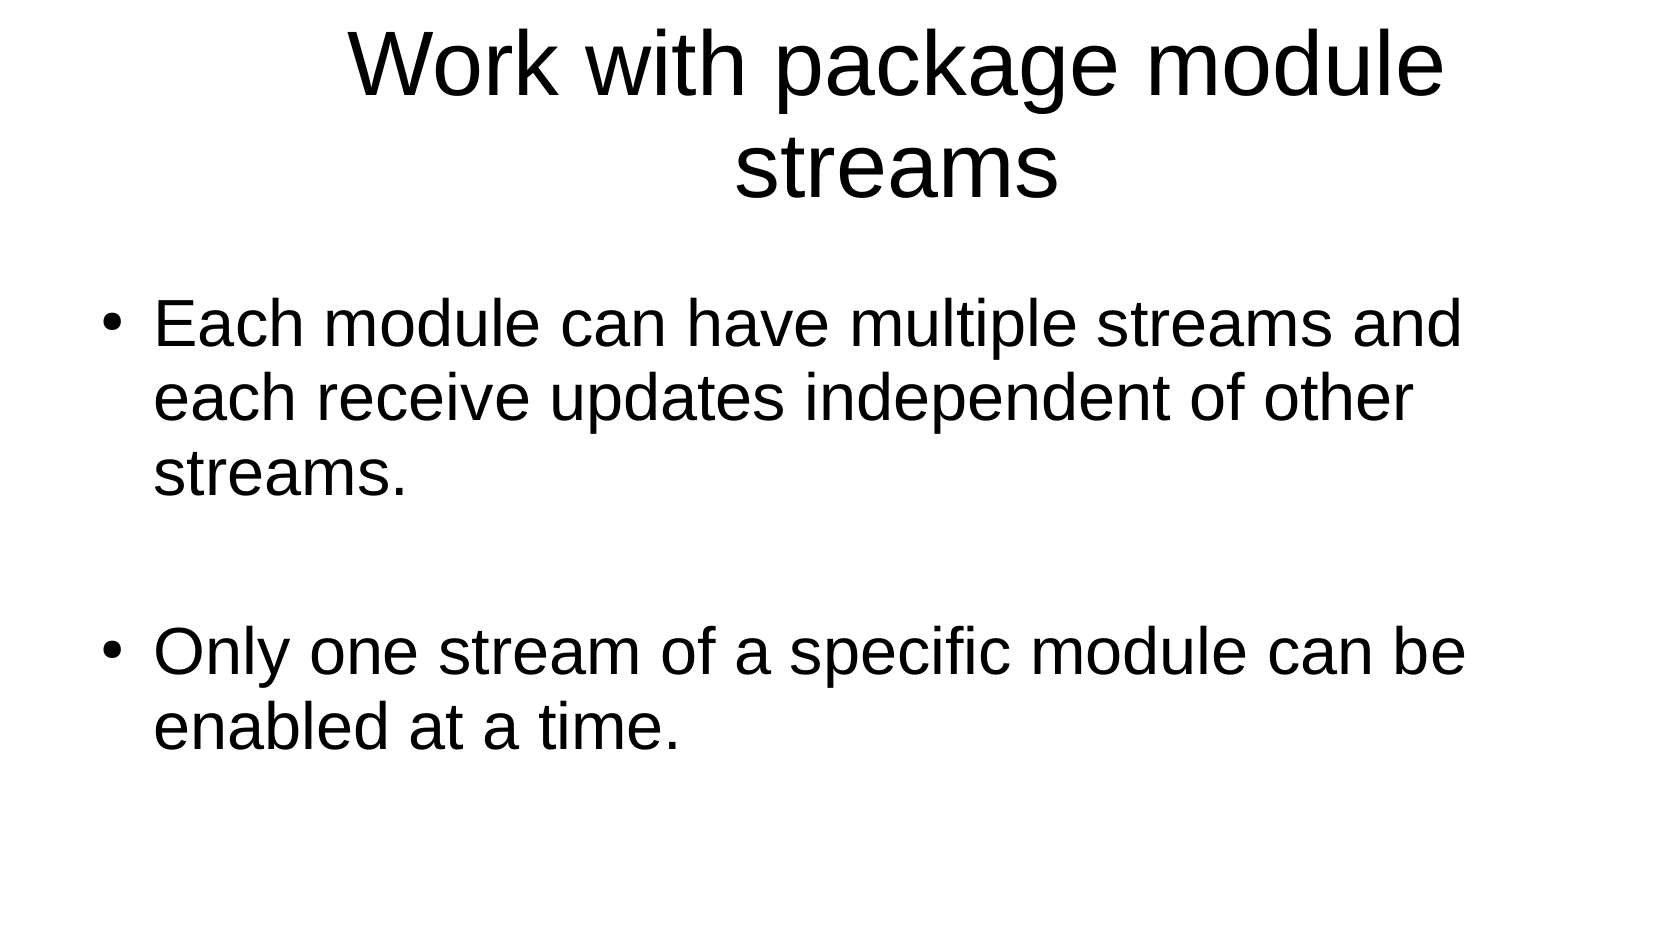

# Work with package module streams
Each module can have multiple streams and each receive updates independent of other streams.
Only one stream of a specific module can be enabled at a time.